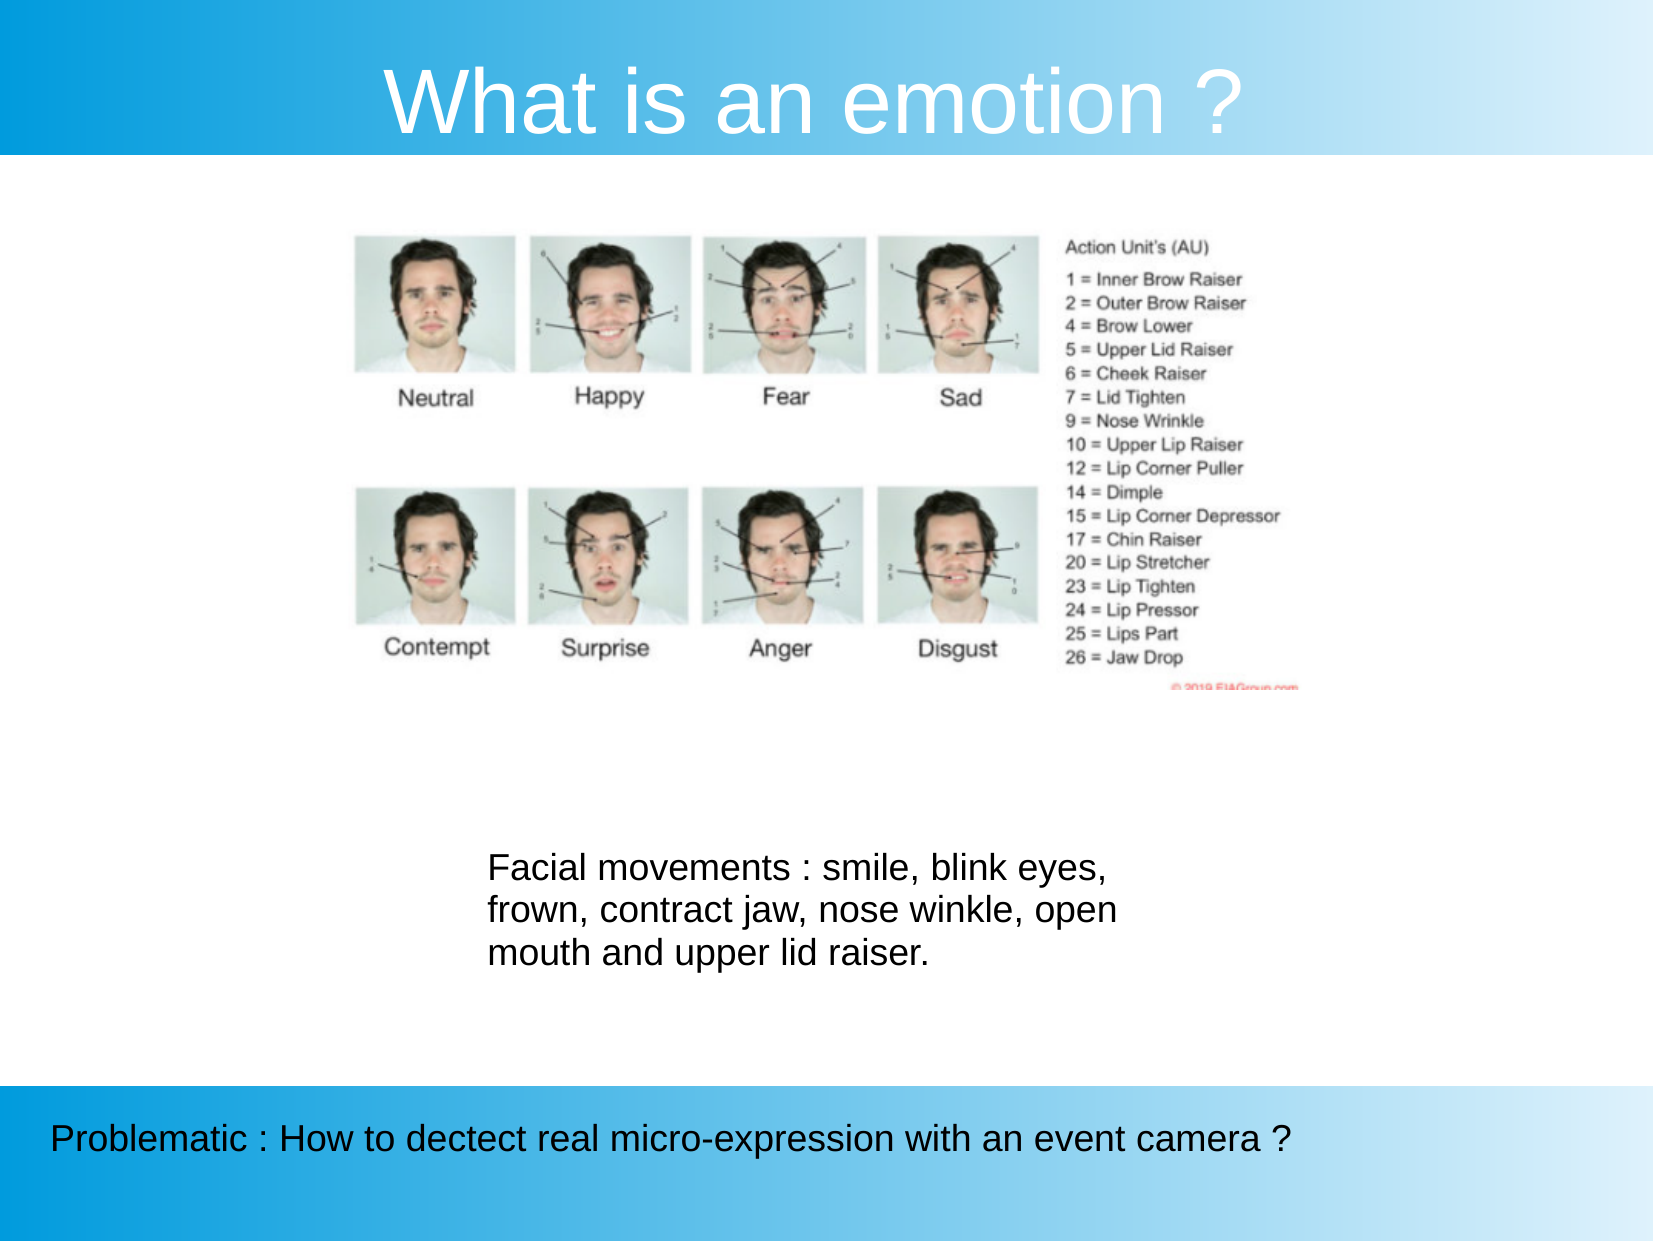

# What is an emotion ?
Facial movements : smile, blink eyes, frown, contract jaw, nose winkle, open mouth and upper lid raiser.
Problematic : How to dectect real micro-expression with an event camera ?